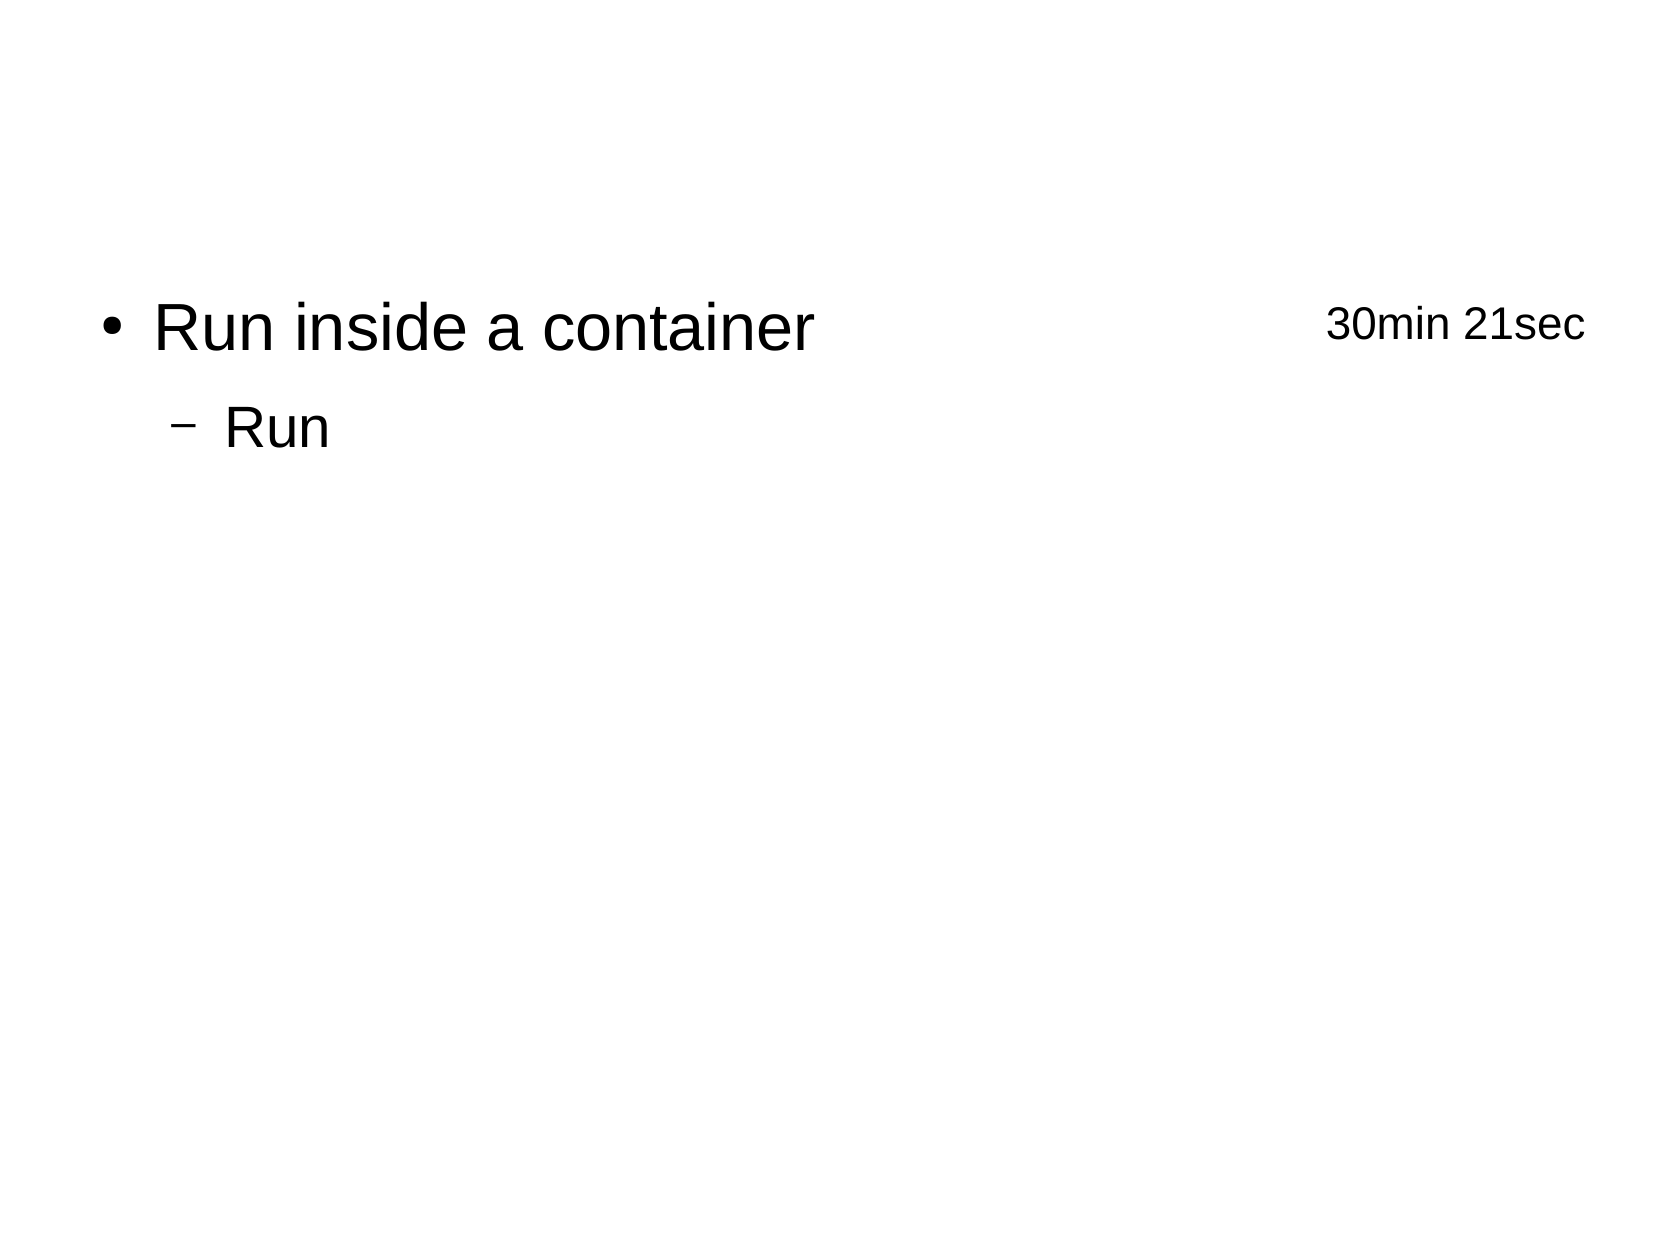

#
Run inside a container
Run
30min 21sec